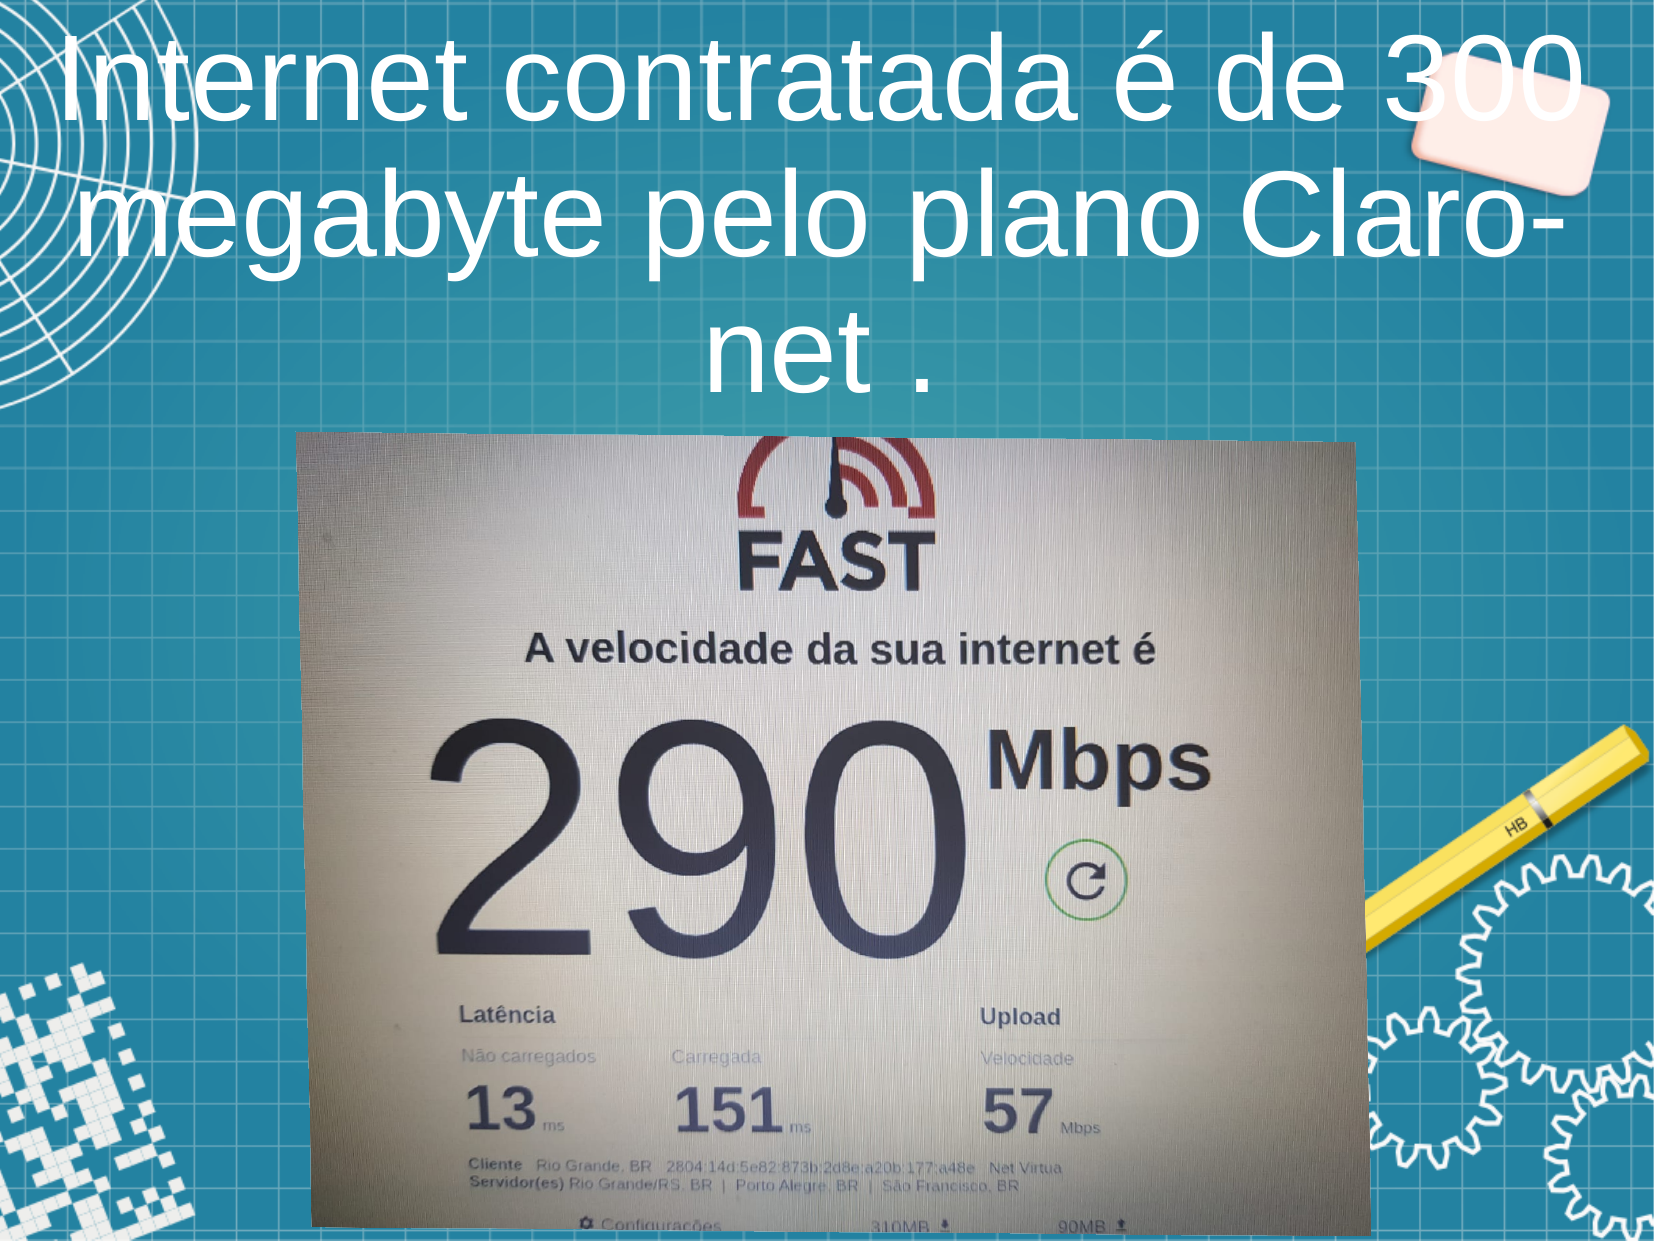

# Internet contratada é de 300 megabyte pelo plano Claro-net .